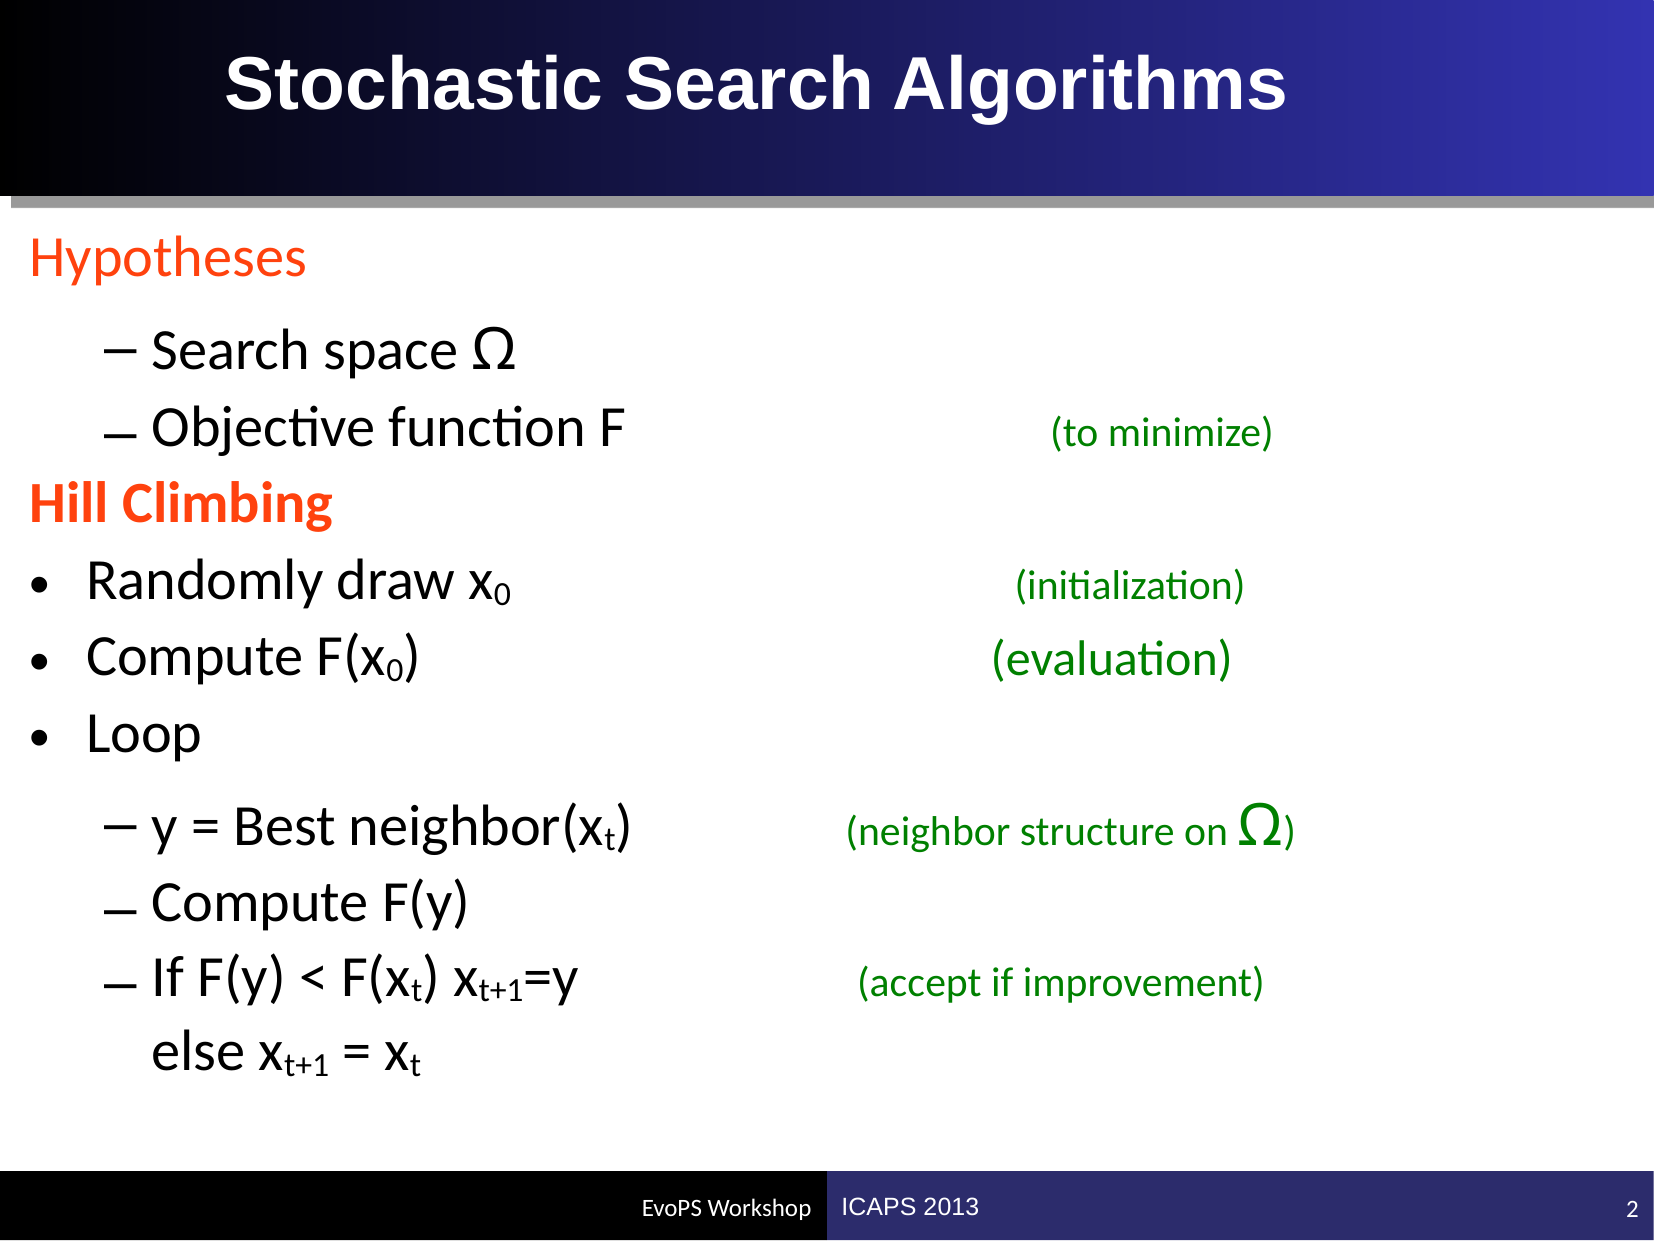

Stochastic Search Algorithms
# Hypotheses
Search space Ω
Objective function F (to minimize)
Hill Climbing
Randomly draw x0 (initialization)
Compute F(x0) (evaluation)
Loop
y = Best neighbor(xt) (neighbor structure on Ω)
Compute F(y)
If F(y) < F(xt) xt+1=y (accept if improvement)
else xt+1 = xt
2